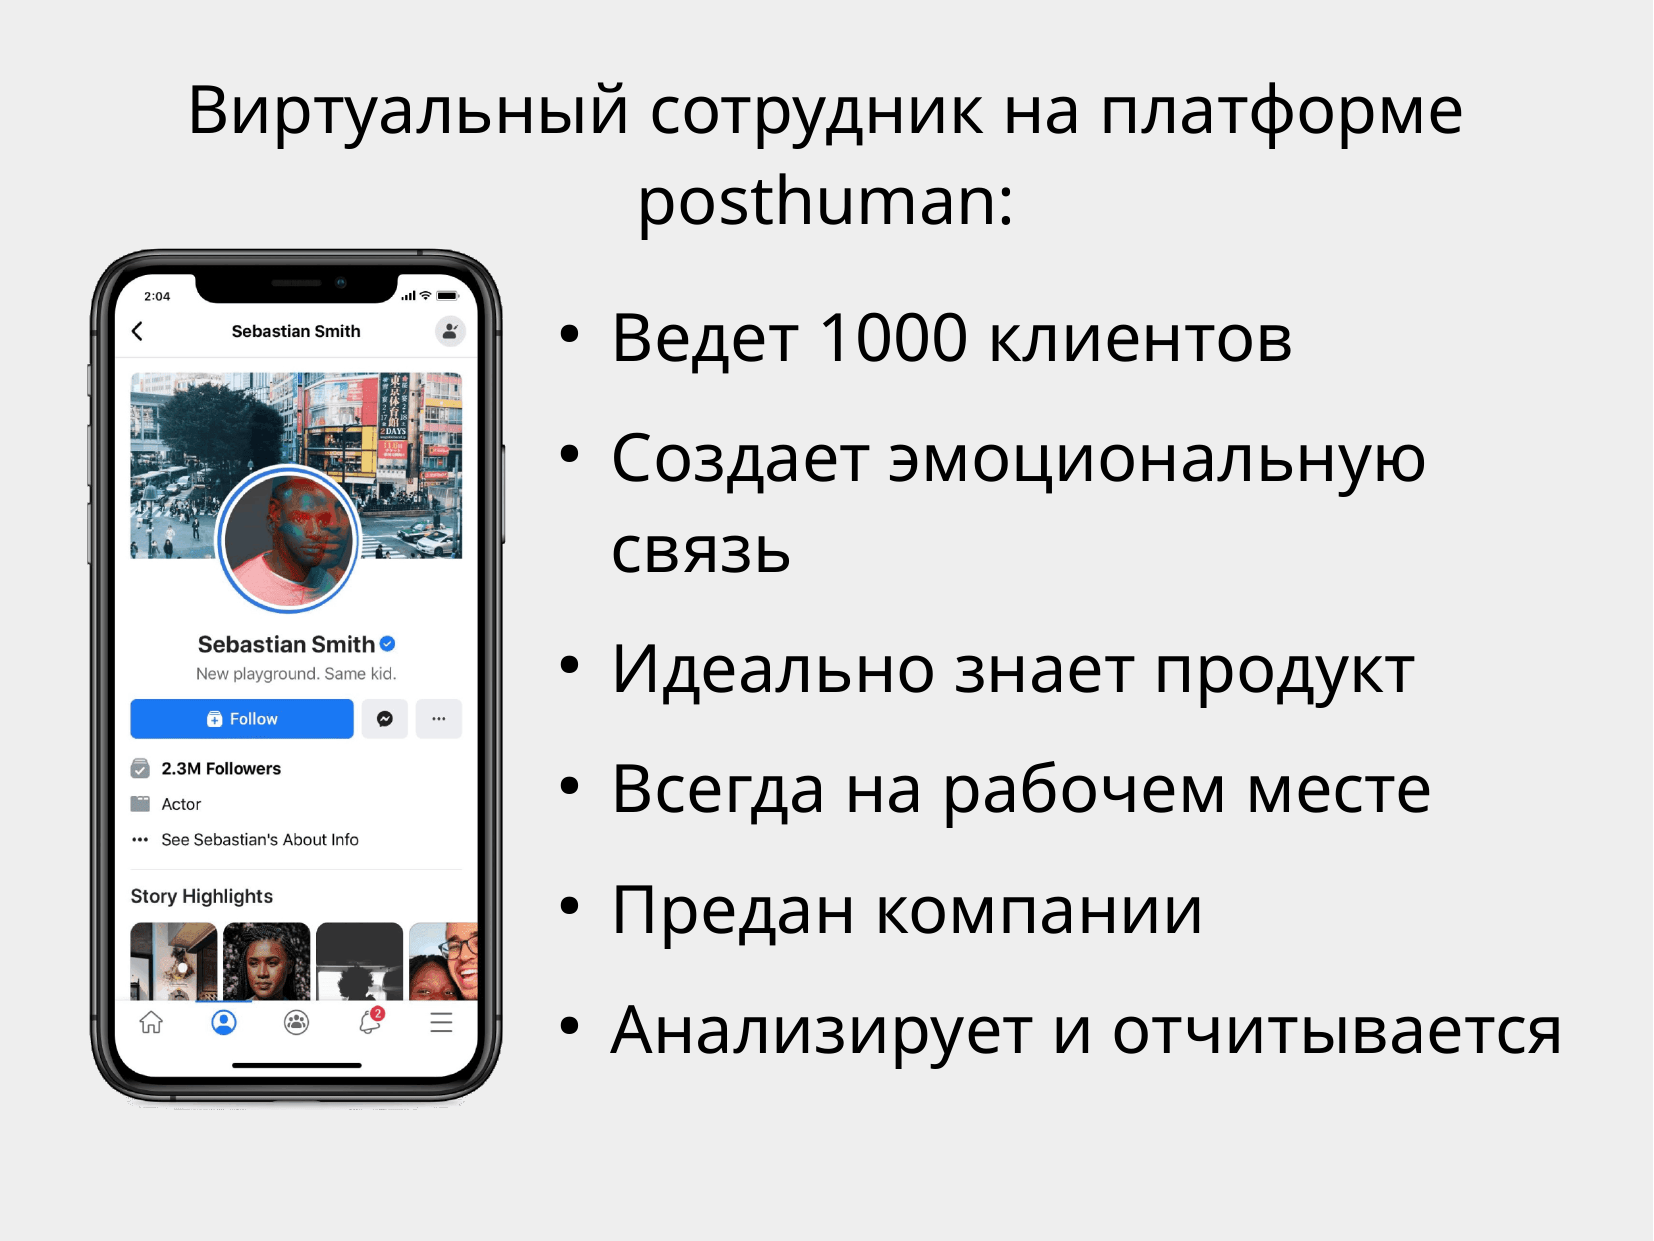

# Виртуальный сотрудник на платформе posthuman:
Ведет 1000 клиентов
Создает эмоциональную связь
Идеально знает продукт
Всегда на рабочем месте
Предан компании
Анализирует и отчитывается